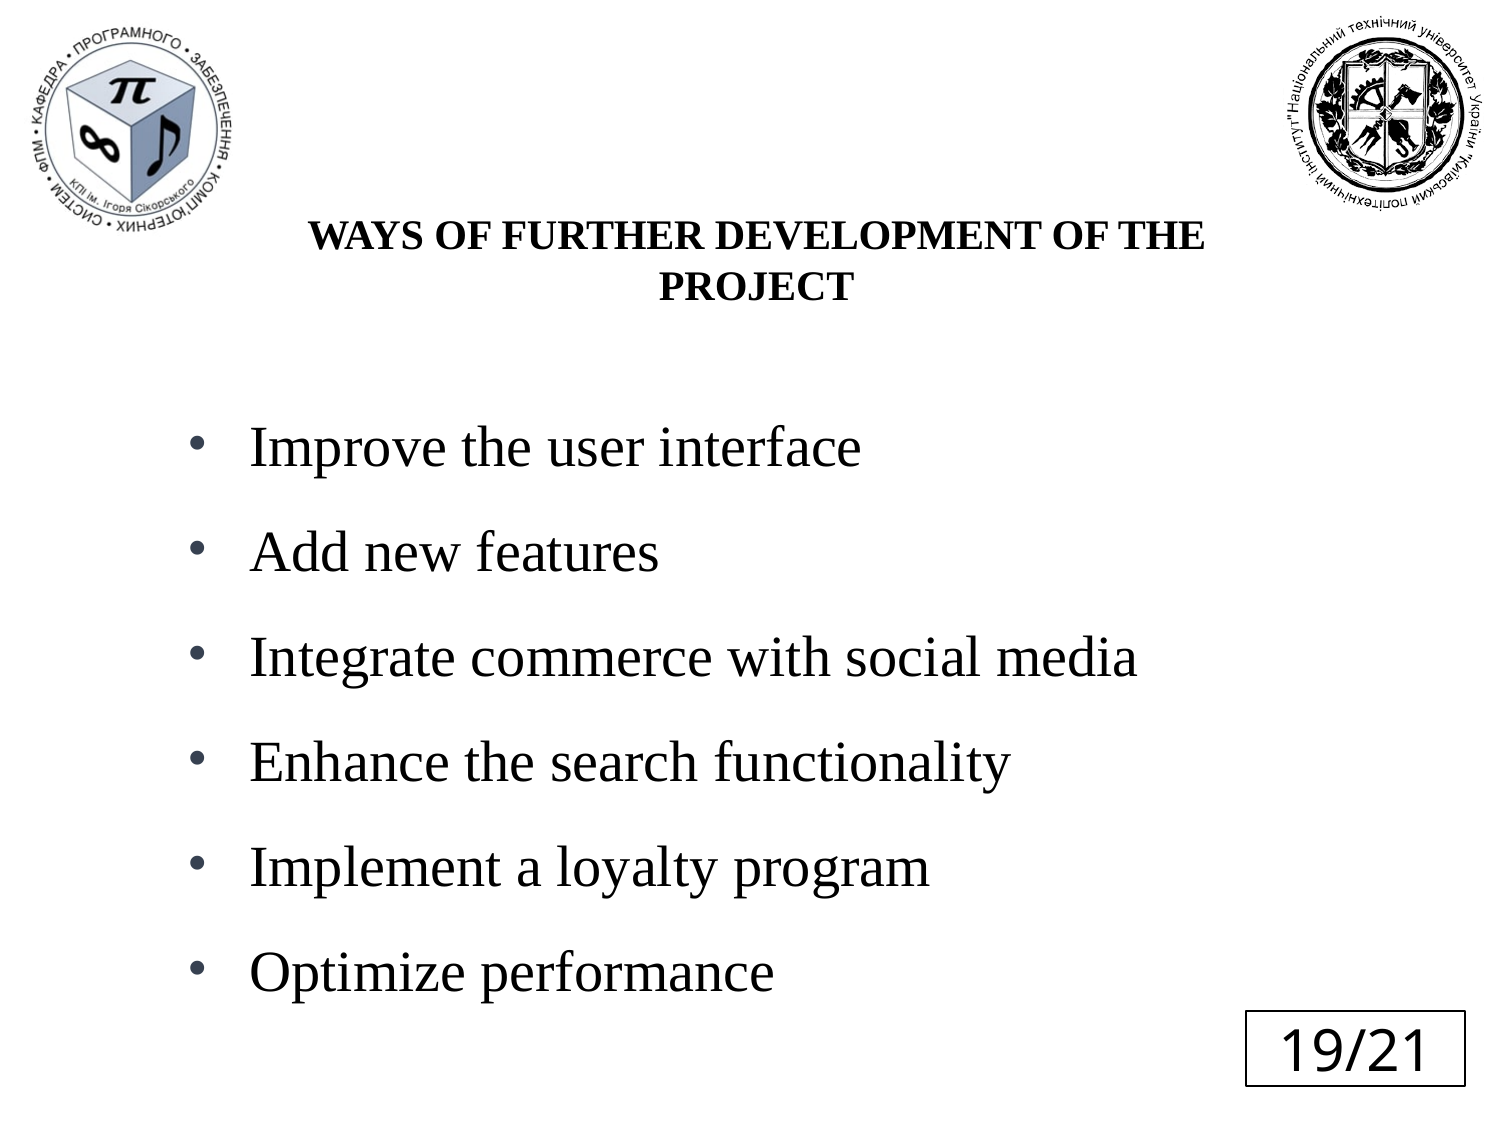

# WAYS OF FURTHER DEVELOPMENT OF THE PROJECT
Improve the user interface
Add new features
Integrate commerce with social media
Enhance the search functionality
Implement a loyalty program
Optimize performance
19/21